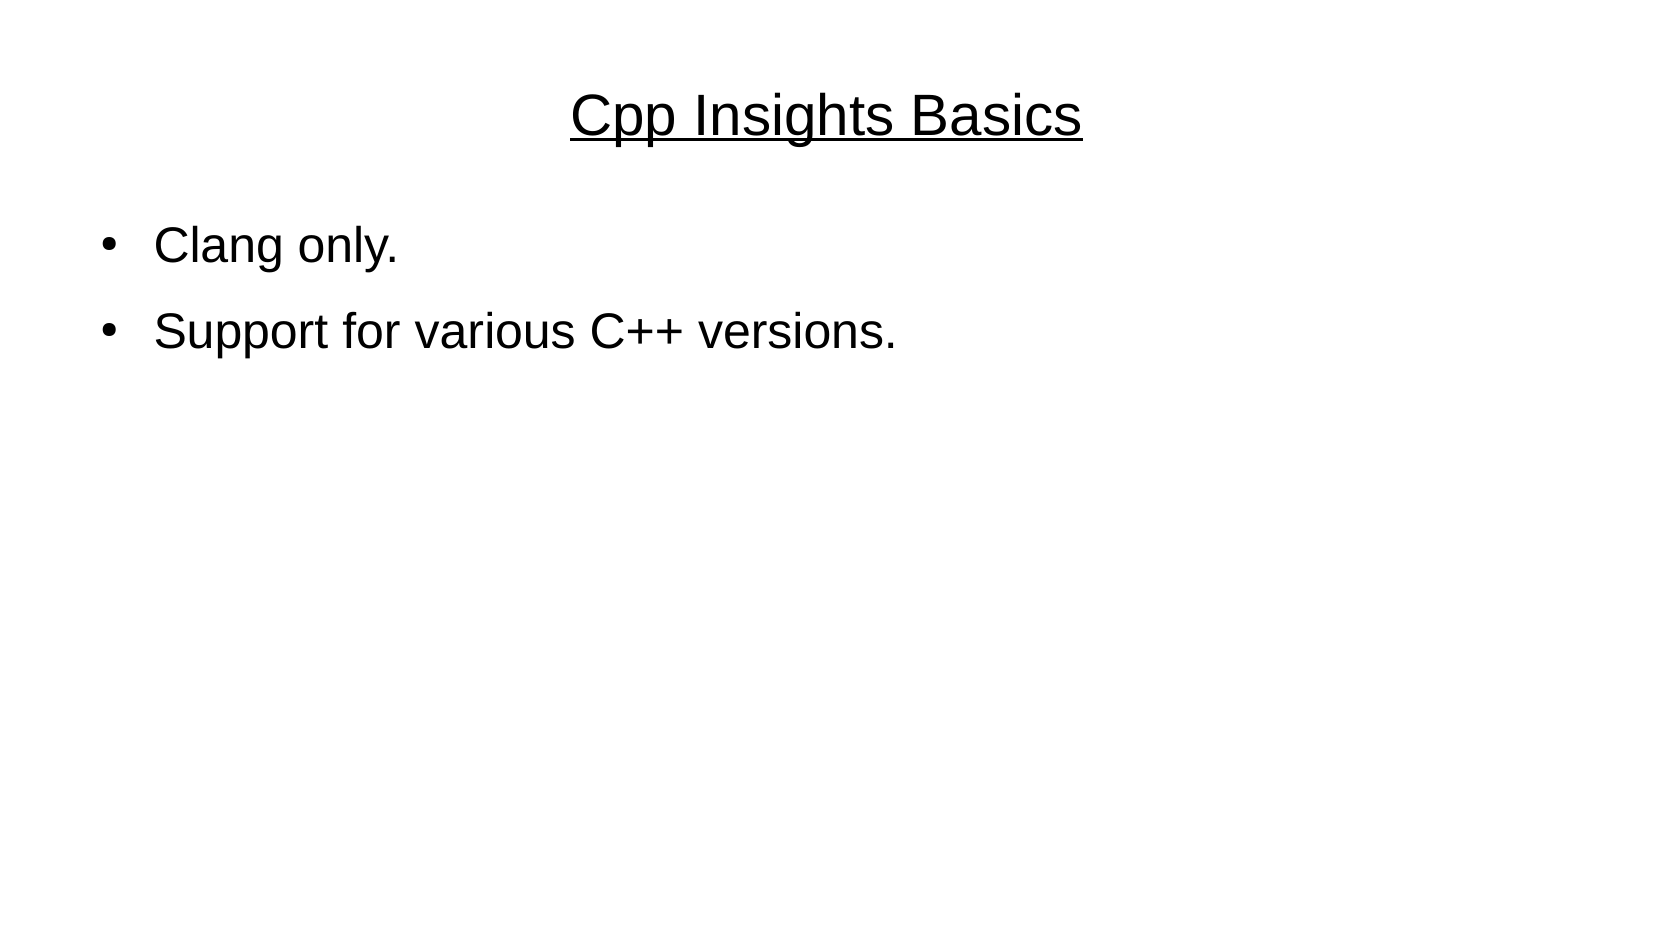

# Cpp Insights Basics
Clang only.
Support for various C++ versions.